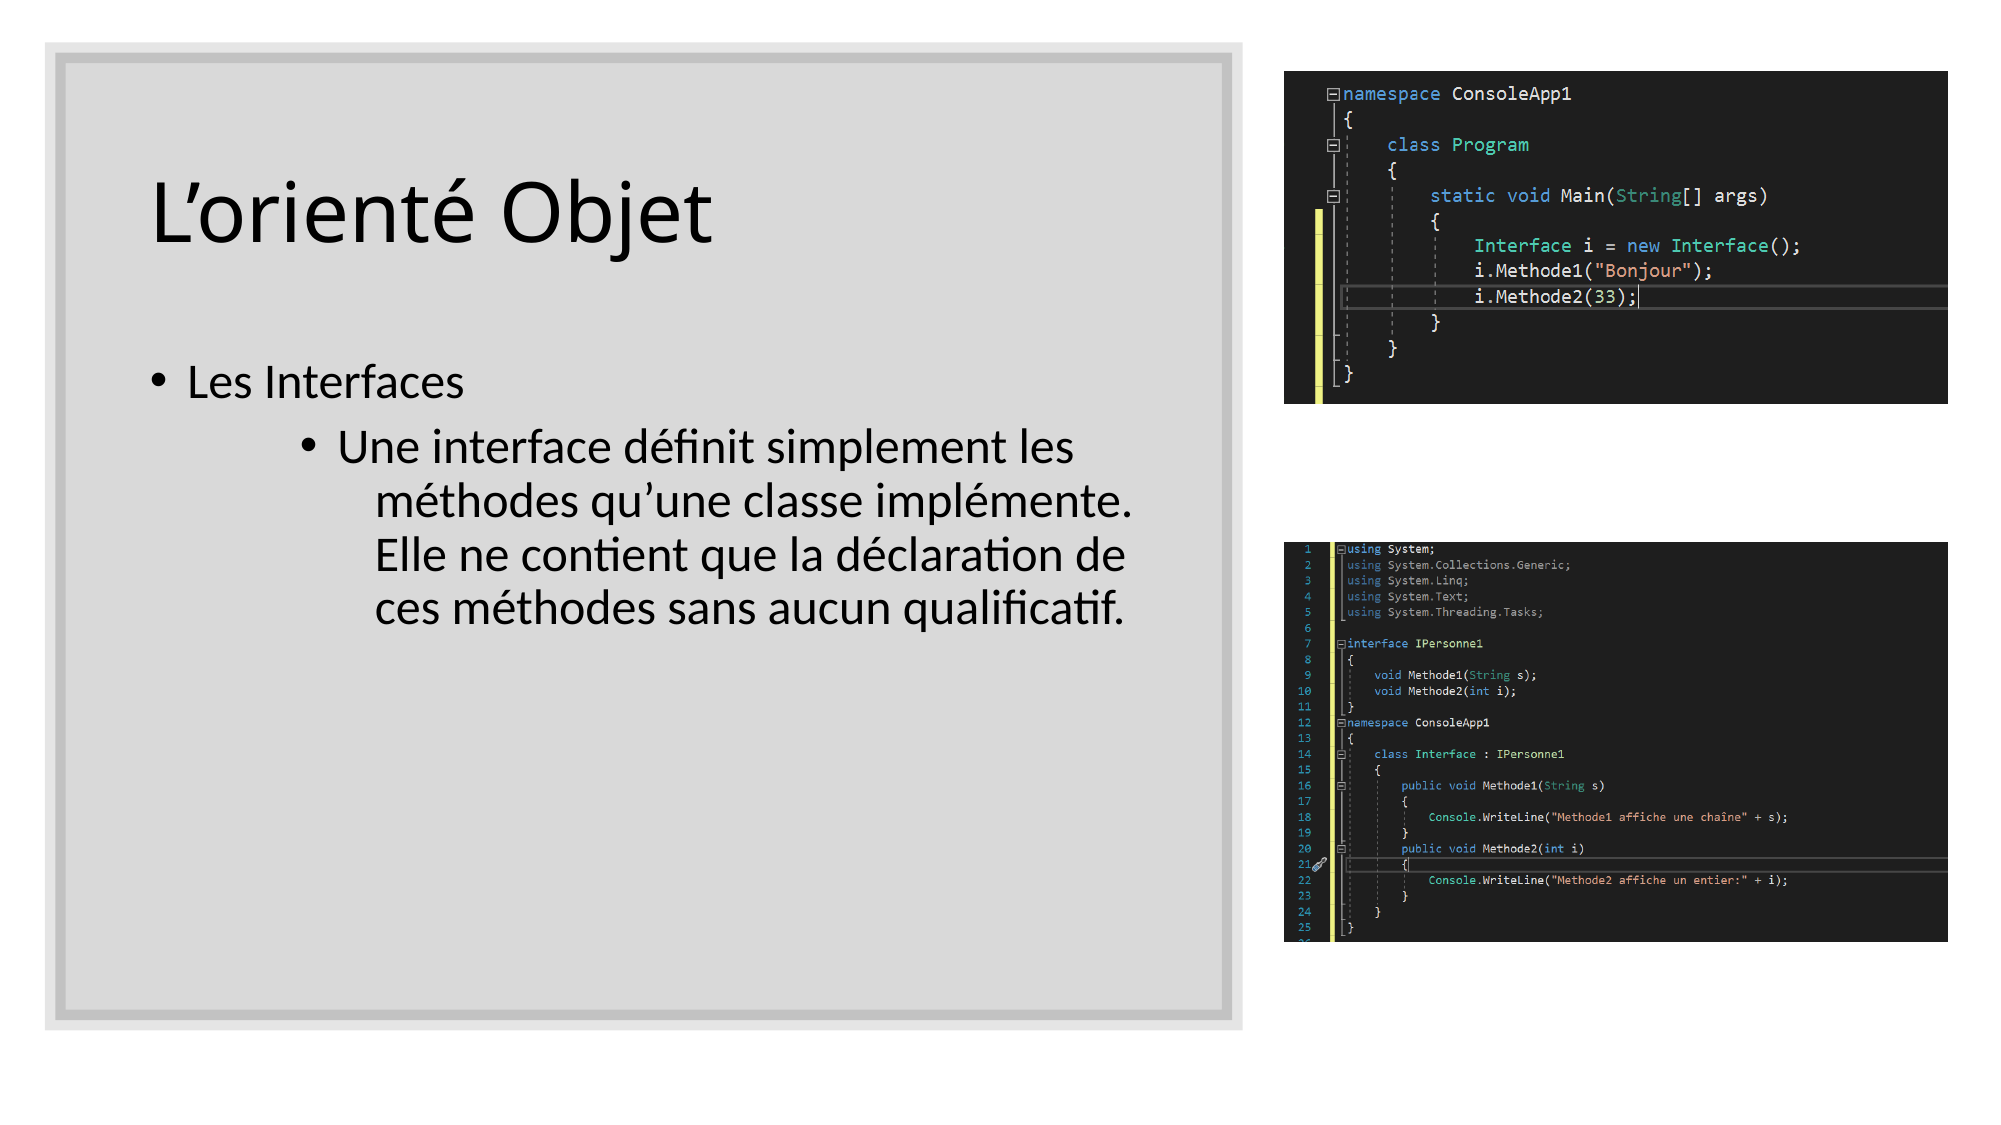

# L’orienté Objet
Les Interfaces
Une interface définit simplement les méthodes qu’une classe implémente. Elle ne contient que la déclaration de ces méthodes sans aucun qualificatif.